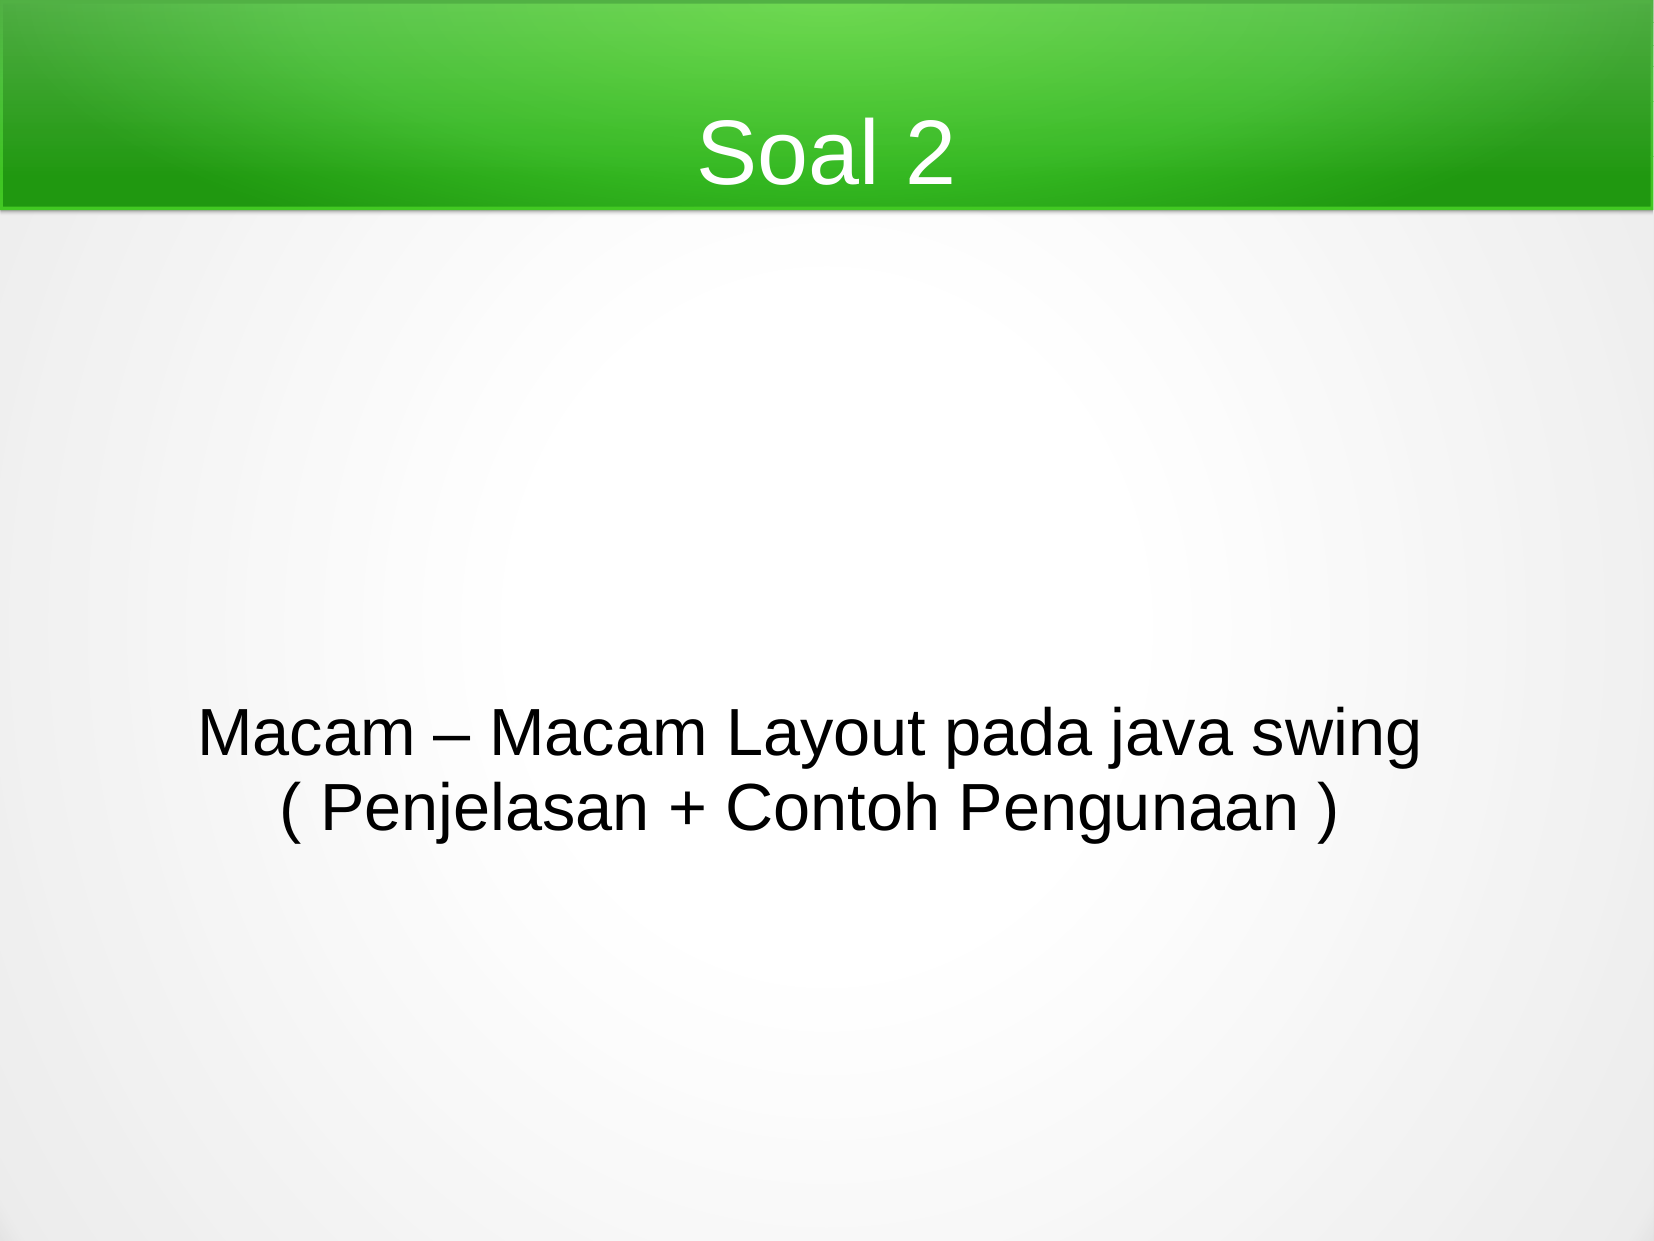

# Soal 2
Macam – Macam Layout pada java swing
( Penjelasan + Contoh Pengunaan )